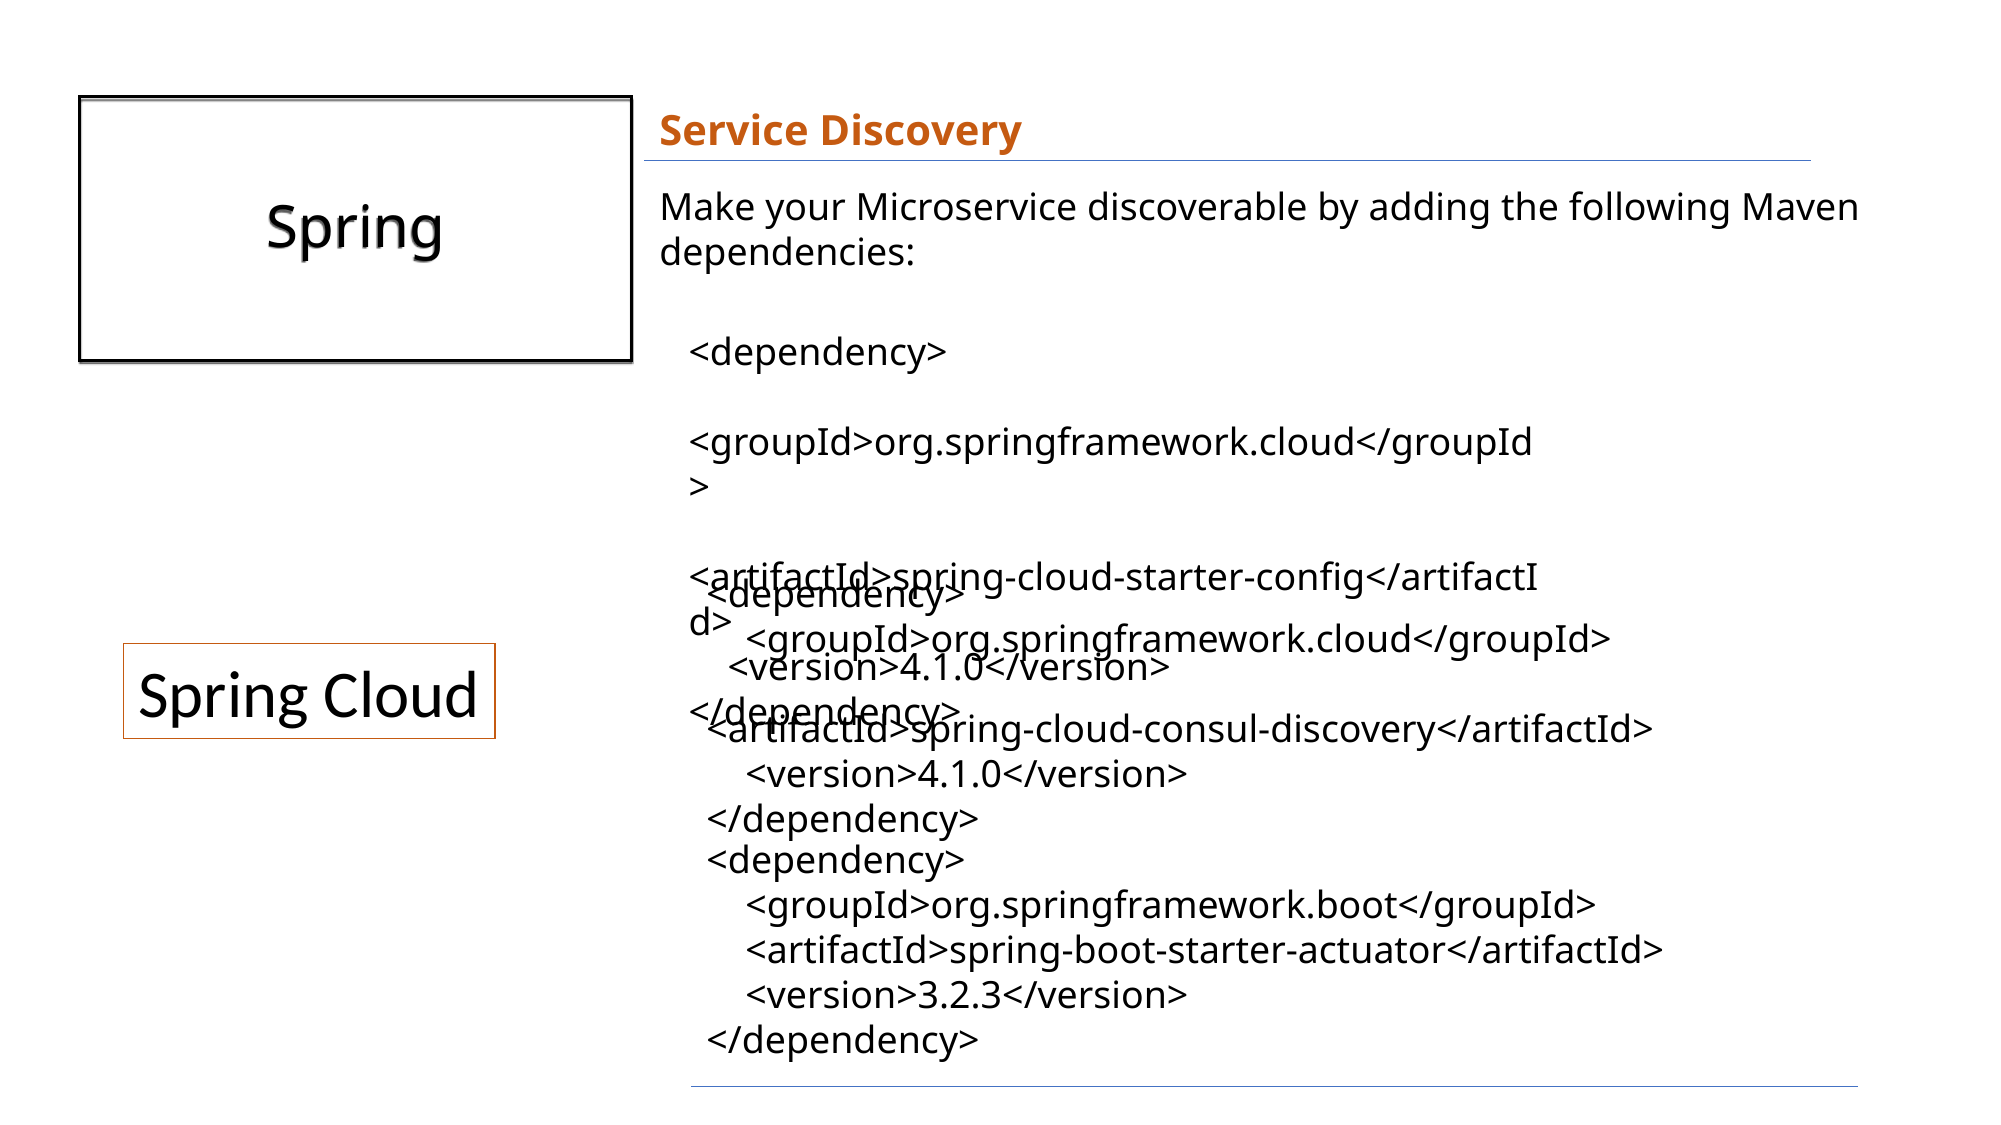

# Spring
Service Discovery
Make your Microservice discoverable by adding the following Maven dependencies:
<dependency>
 <groupId>org.springframework.cloud</groupId>
 <artifactId>spring-cloud-starter-config</artifactId>
 <version>4.1.0</version>
</dependency>
<dependency>
 <groupId>org.springframework.cloud</groupId>
 <artifactId>spring-cloud-consul-discovery</artifactId>
 <version>4.1.0</version>
</dependency>
Spring Cloud
<dependency>
 <groupId>org.springframework.boot</groupId>
 <artifactId>spring-boot-starter-actuator</artifactId>
 <version>3.2.3</version>
</dependency>